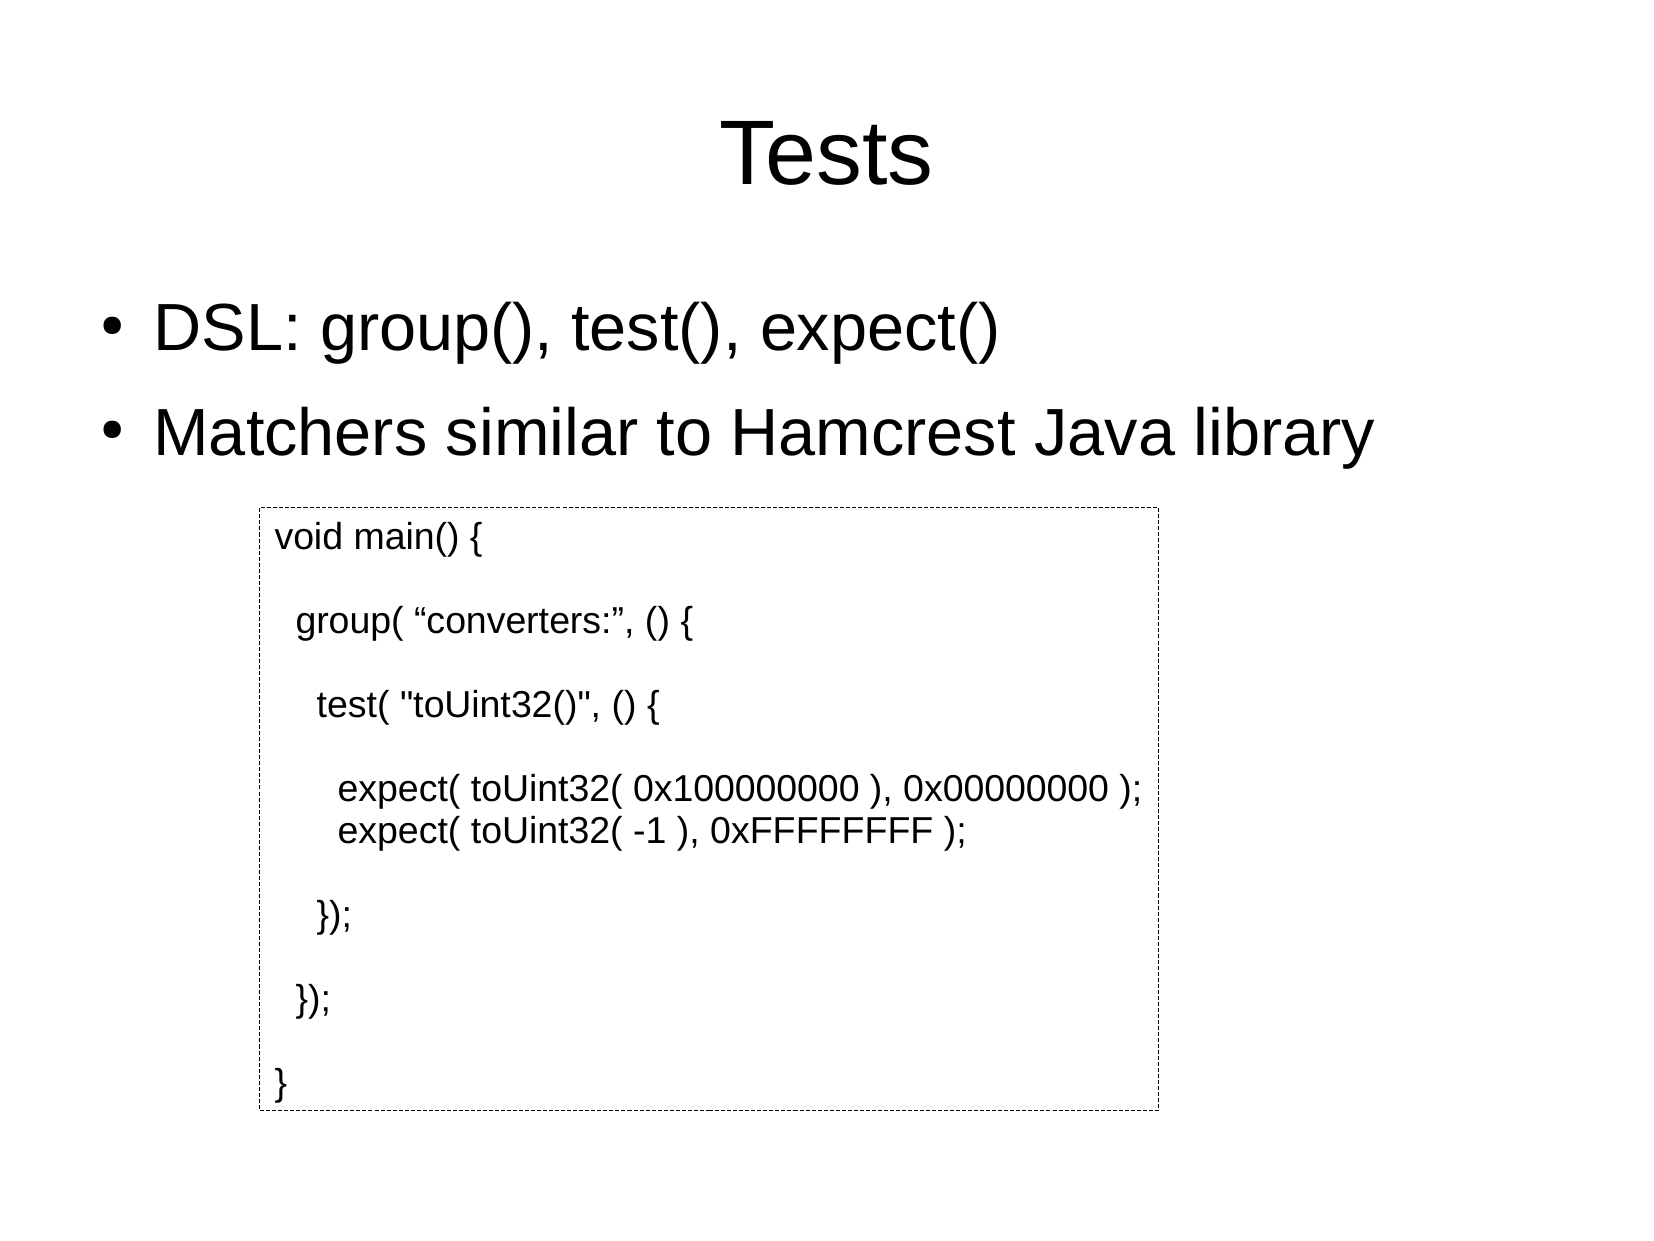

# Tests
DSL: group(), test(), expect()
Matchers similar to Hamcrest Java library
void main() {
 group( “converters:”, () {
 test( "toUint32()", () {
 expect( toUint32( 0x100000000 ), 0x00000000 );
 expect( toUint32( -1 ), 0xFFFFFFFF );
 });
 });
}